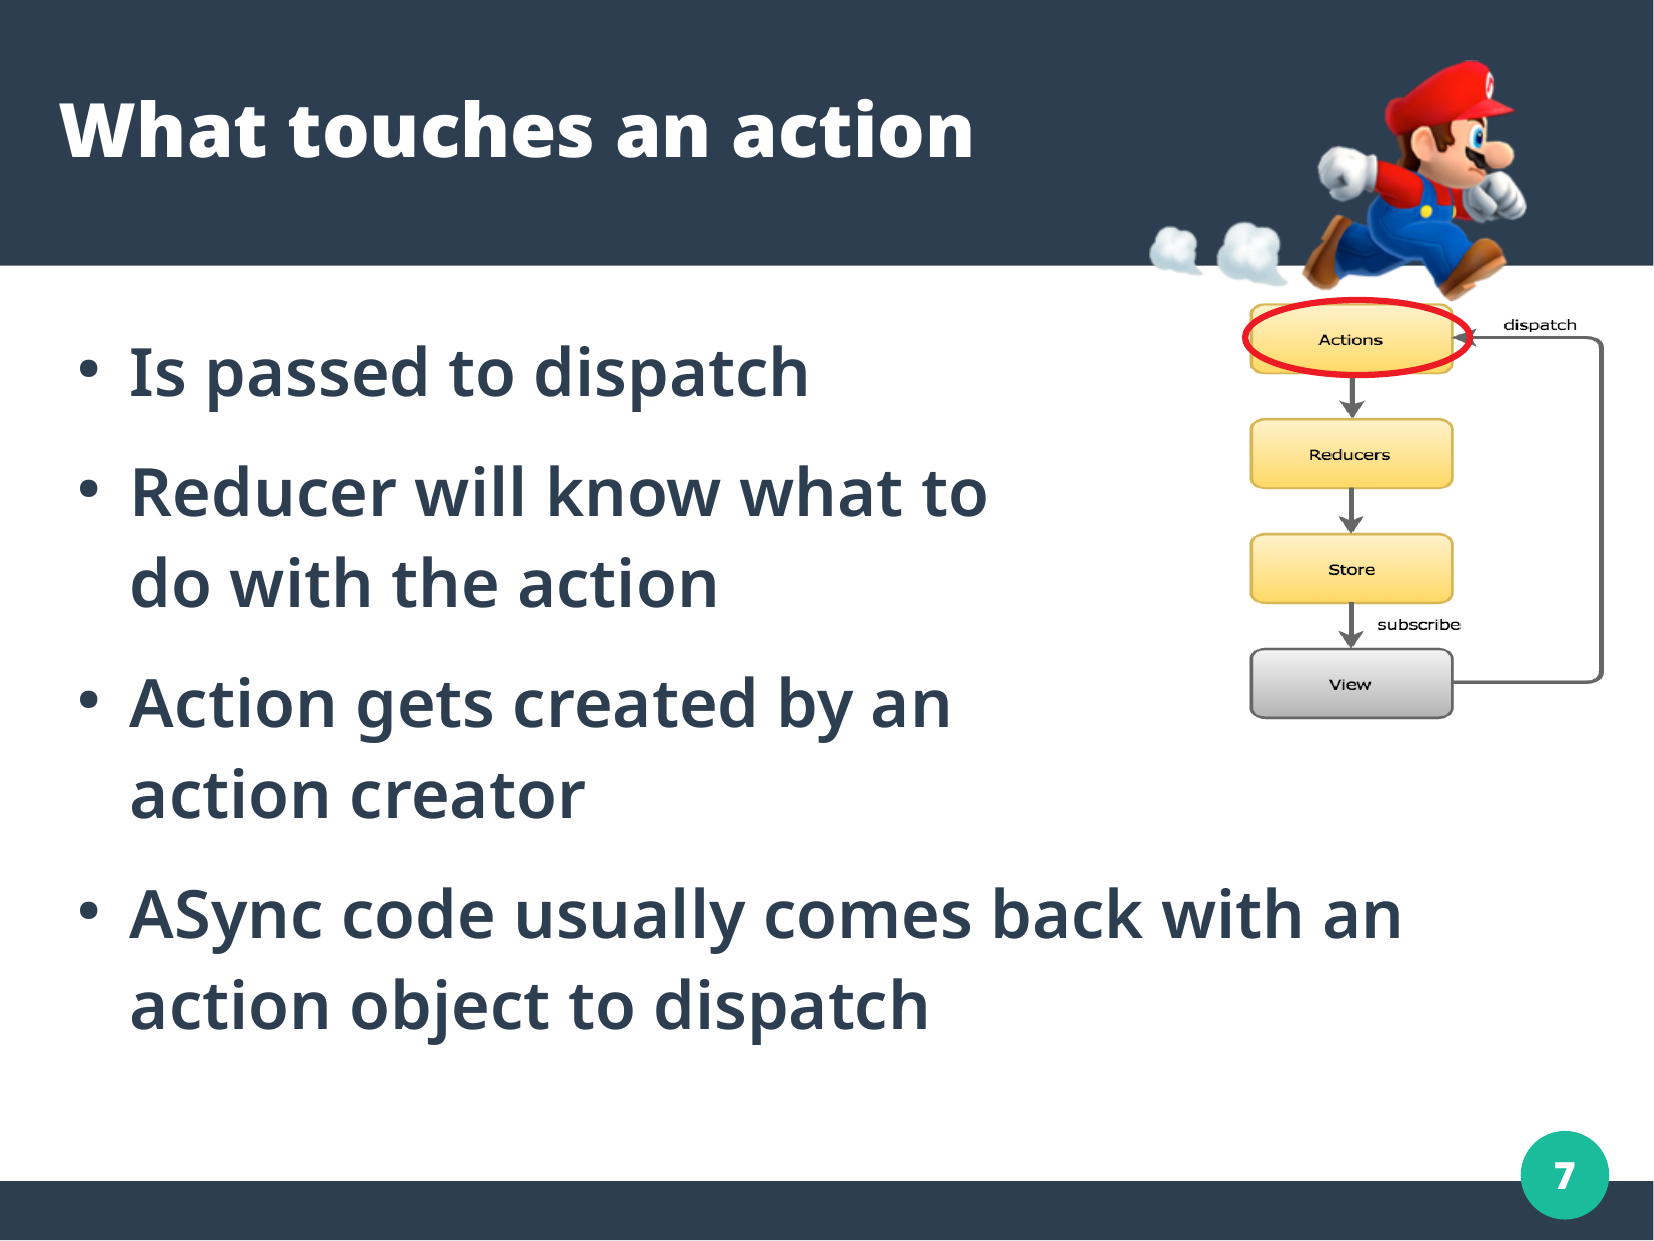

# What touches an action
Is passed to dispatch
Reducer will know what to
do with the action
Action gets created by an
action creator
ASync code usually comes back with an action object to dispatch
7